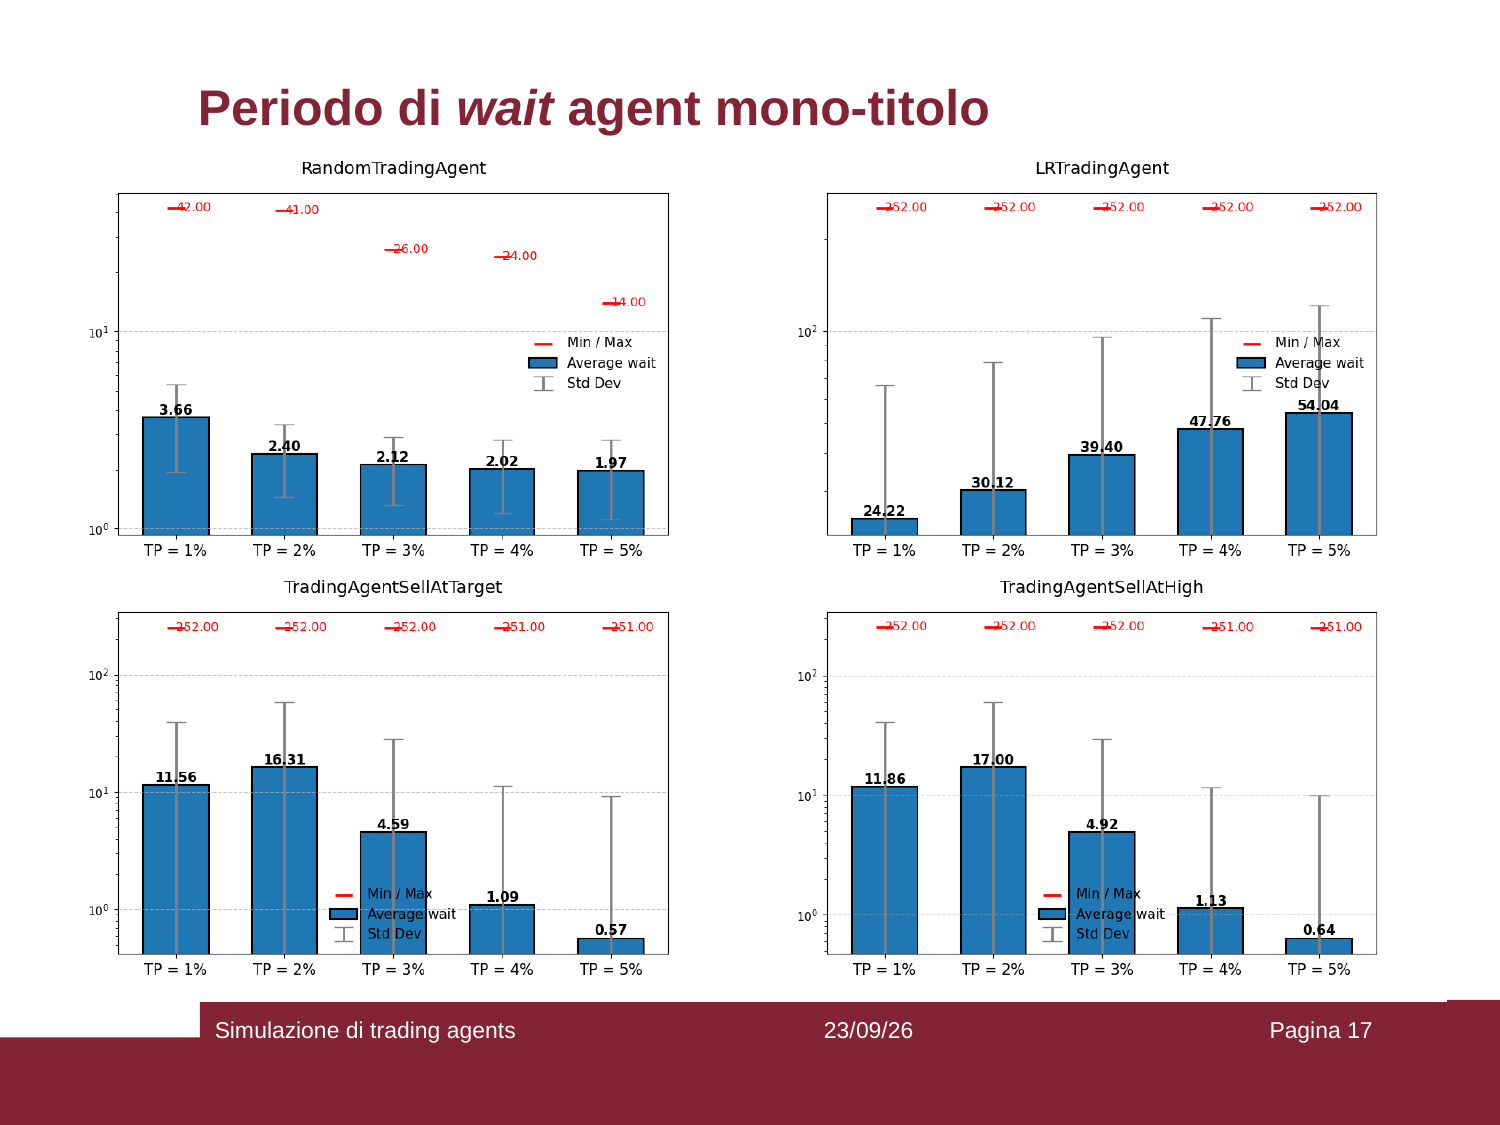

# Periodo di wait agent mono-titolo
Simulazione di trading agents
17